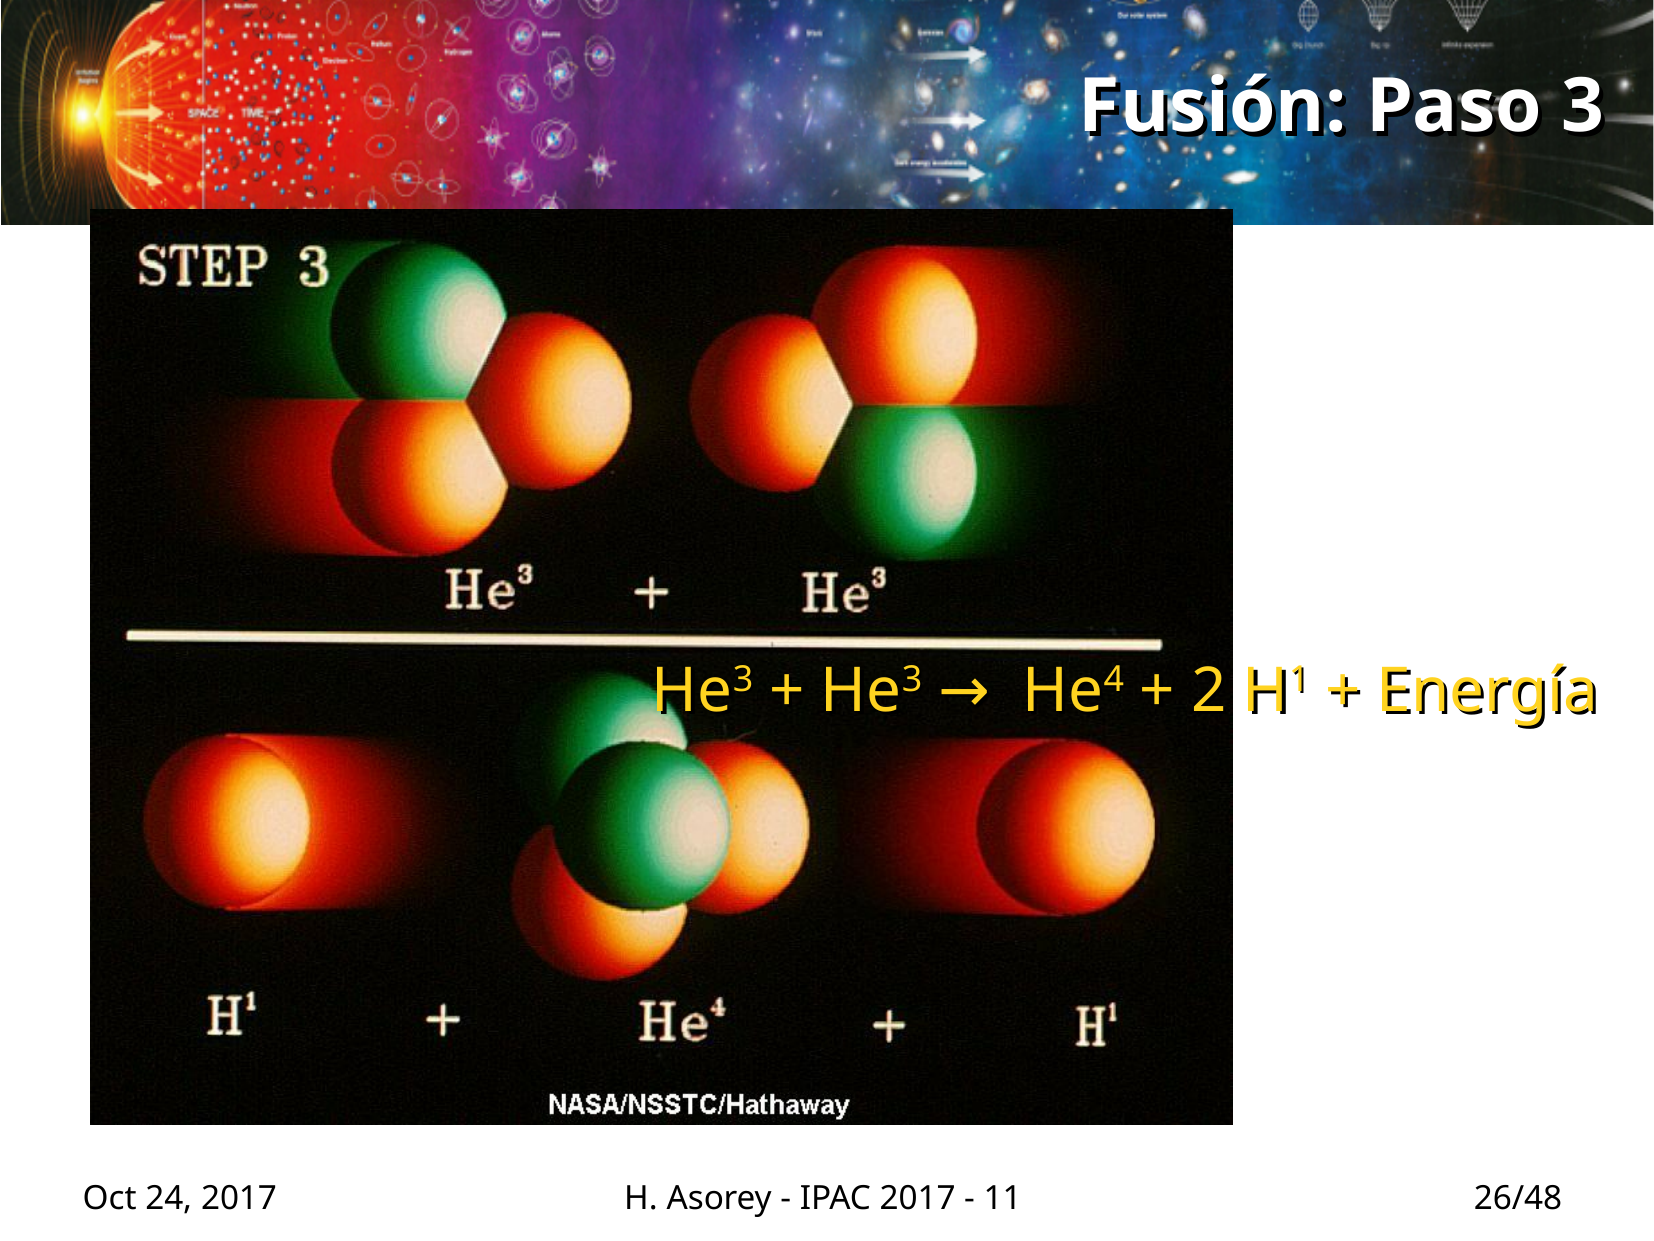

# Fusión: Paso 3
 He3 + He3 → He4 + 2 H1 + Energía
Oct 24, 2017
H. Asorey - IPAC 2017 - 11
26